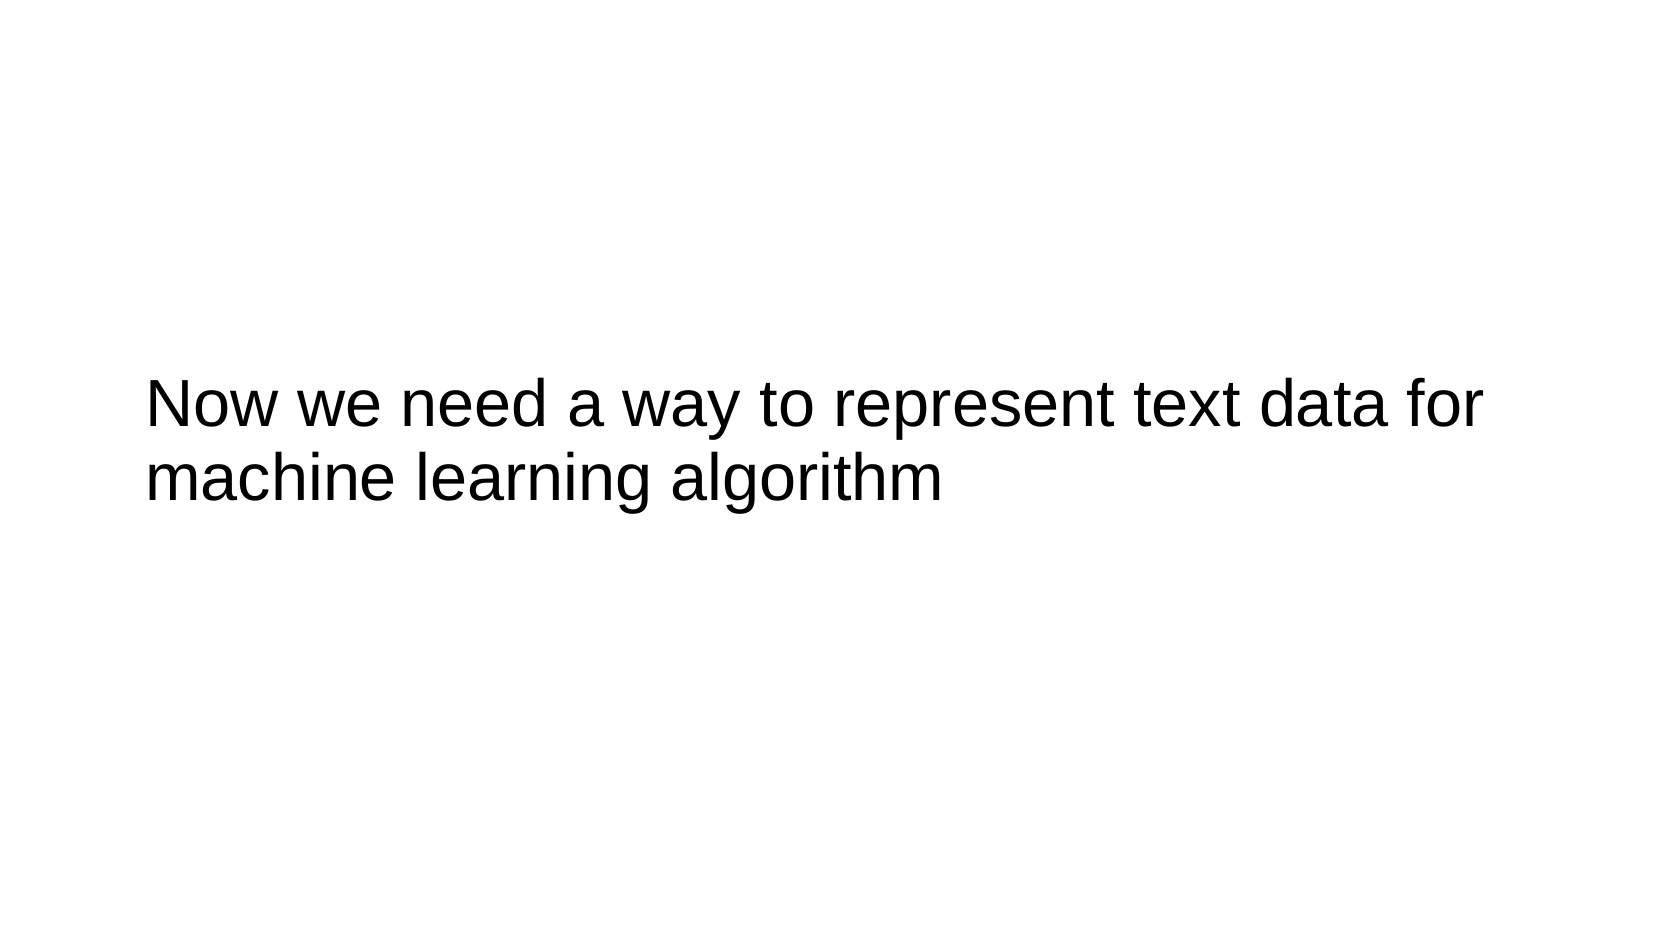

# Now we need a way to represent text data for machine learning algorithm